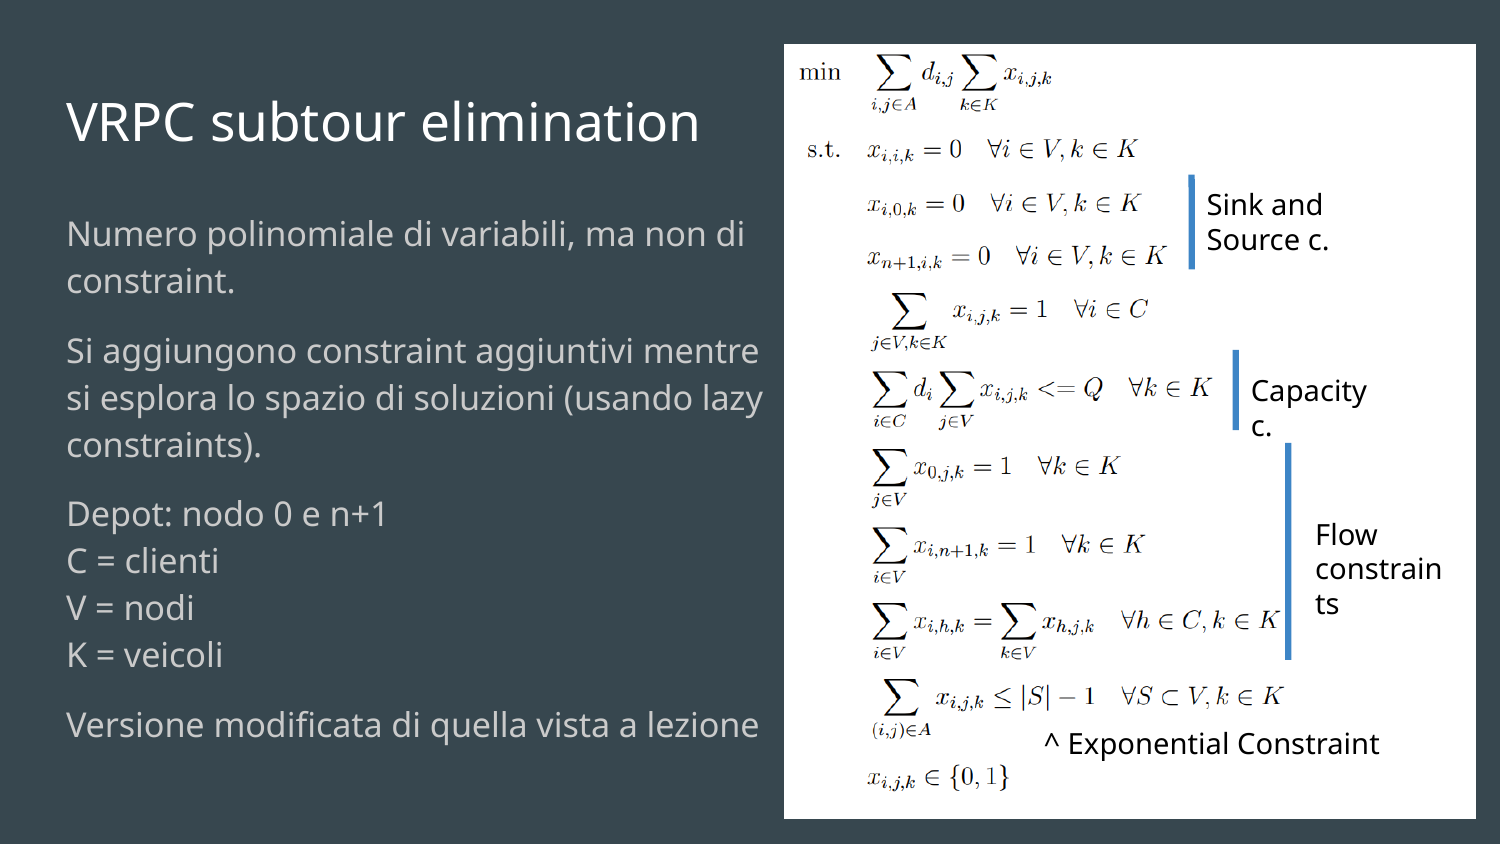

# VRPC subtour elimination
Sink and Source c.
Numero polinomiale di variabili, ma non di constraint.
Si aggiungono constraint aggiuntivi mentre si esplora lo spazio di soluzioni (usando lazy constraints).
Depot: nodo 0 e n+1
C = clienti
V = nodi
K = veicoli
Versione modificata di quella vista a lezione
Capacity c.
Flow
constraints
^ Exponential Constraint